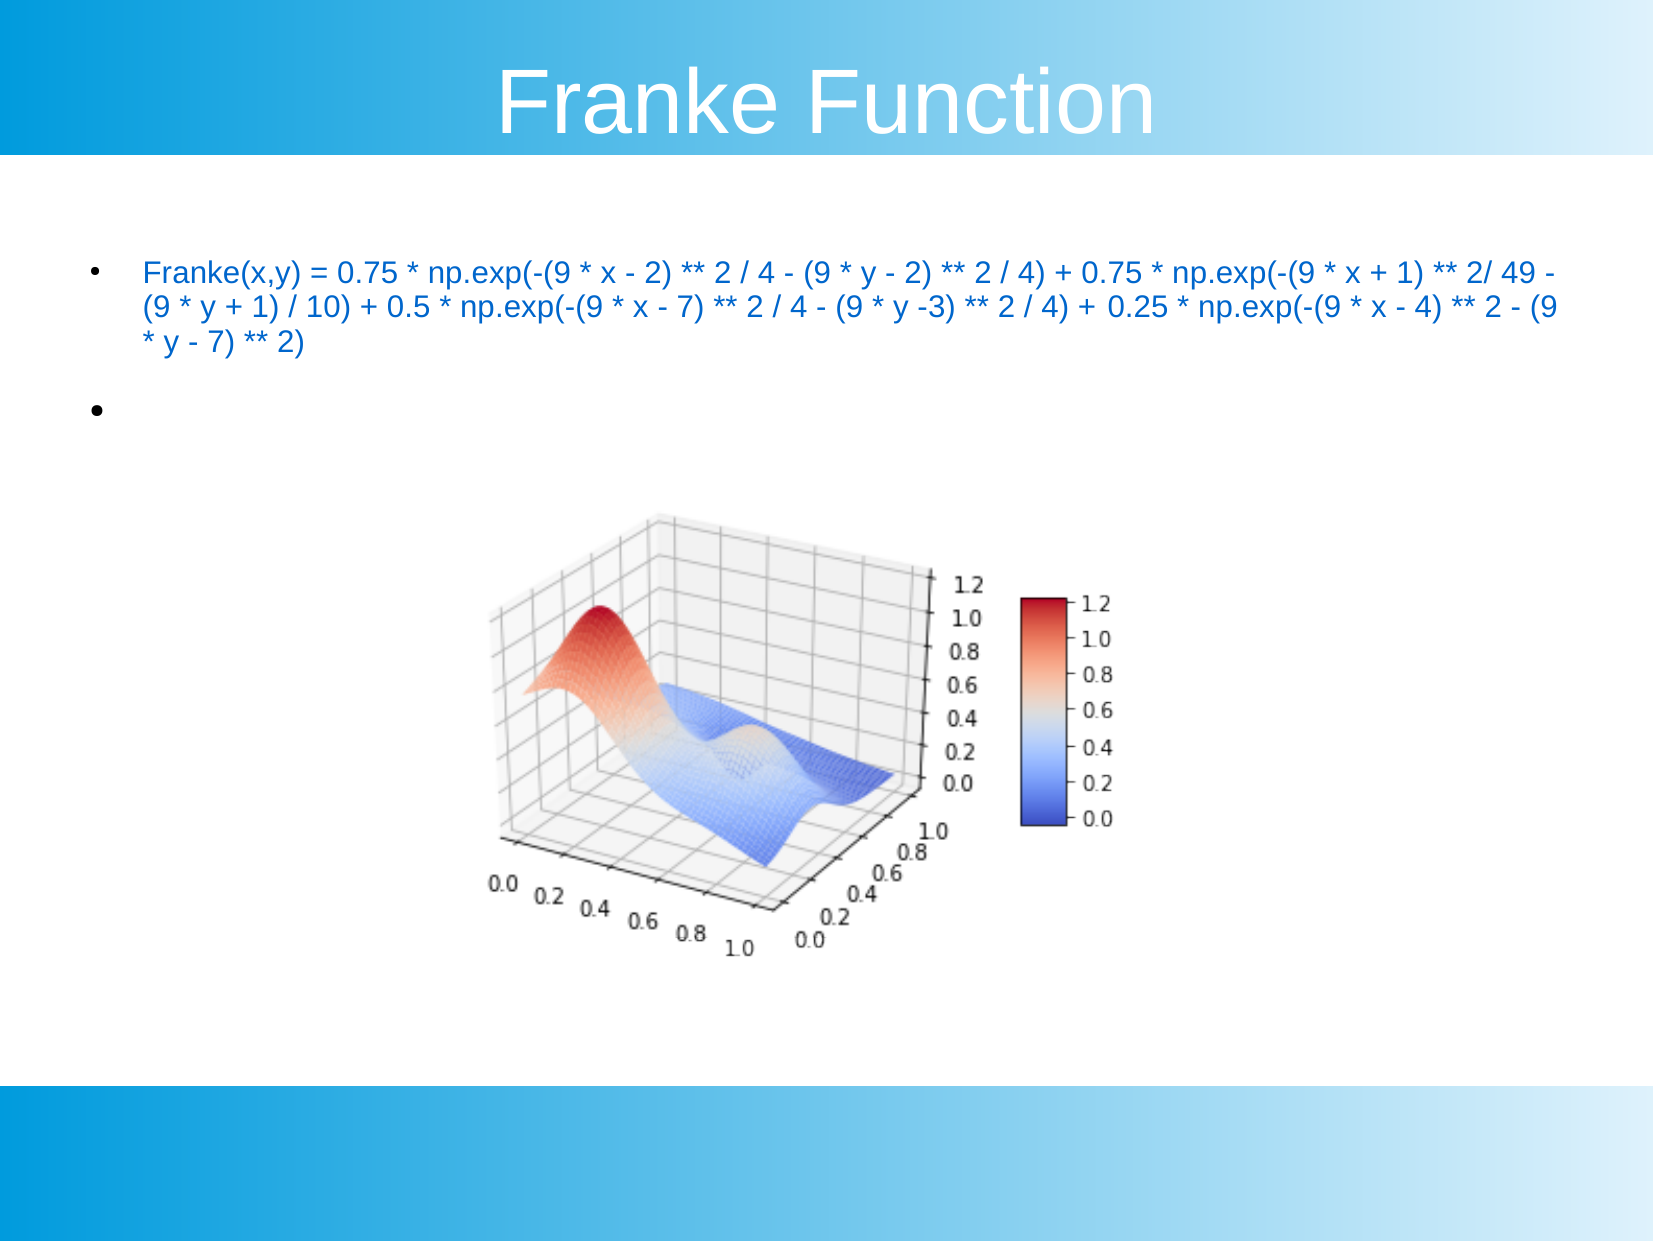

# Franke Function
Franke(x,y) = 0.75 * np.exp(-(9 * x - 2) ** 2 / 4 - (9 * y - 2) ** 2 / 4) + 0.75 * np.exp(-(9 * x + 1) ** 2/ 49 - (9 * y + 1) / 10) + 0.5 * np.exp(-(9 * x - 7) ** 2 / 4 - (9 * y -3) ** 2 / 4) + 0.25 * np.exp(-(9 * x - 4) ** 2 - (9 * y - 7) ** 2)